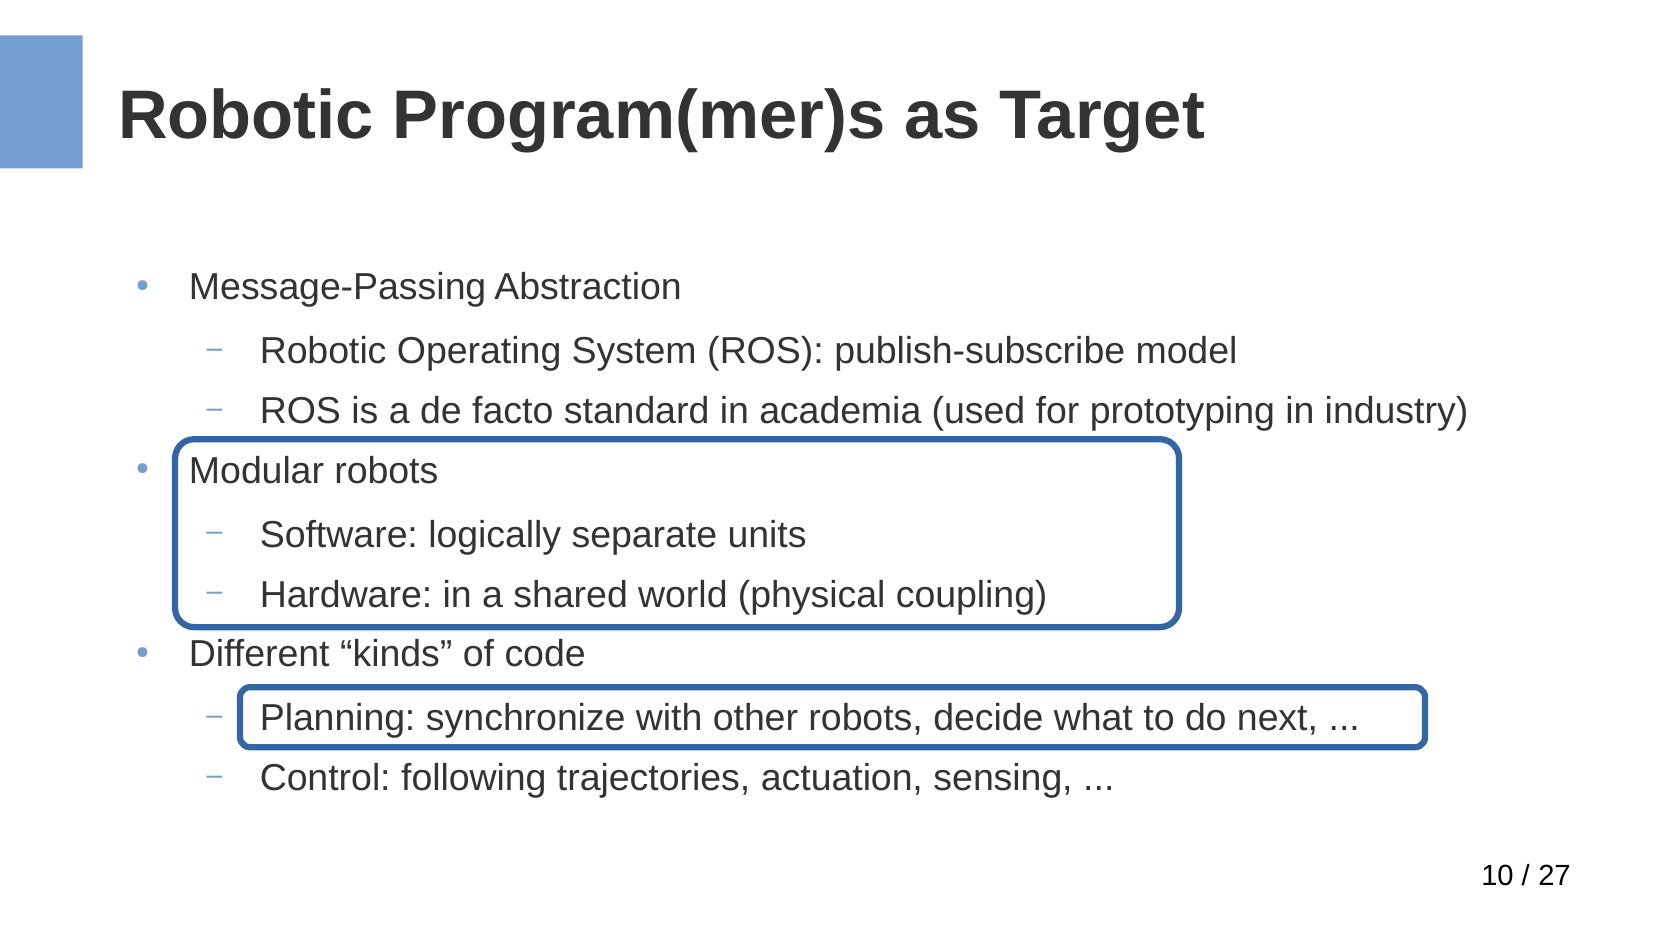

# Robotic Program(mer)s as Target
Message-Passing Abstraction
Robotic Operating System (ROS): publish-subscribe model
ROS is a de facto standard in academia (used for prototyping in industry)
Modular robots
Software: logically separate units
Hardware: in a shared world (physical coupling)
Different “kinds” of code
Planning: synchronize with other robots, decide what to do next, ...
Control: following trajectories, actuation, sensing, ...
10